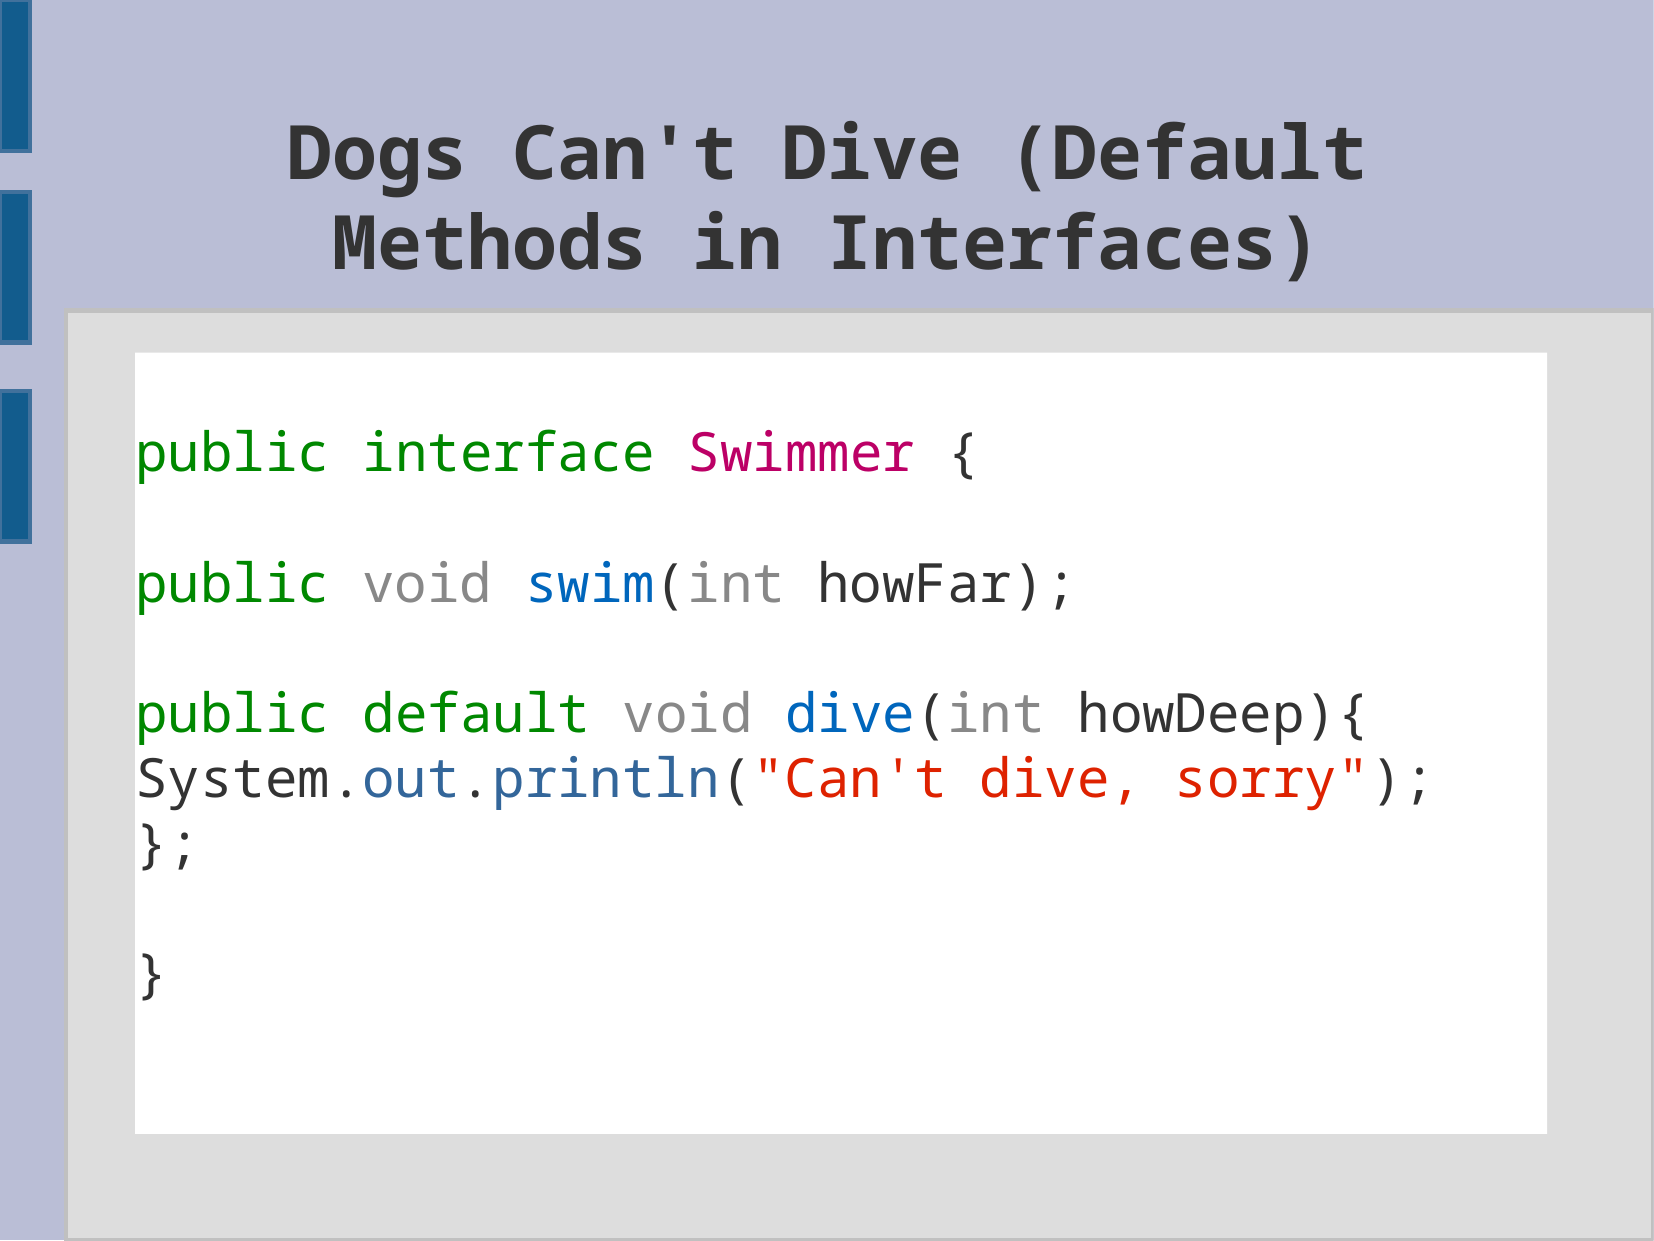

# Dogs Can't Dive (Default Methods in Interfaces)
public interface Swimmer {
public void swim(int howFar);
public default void dive(int howDeep){
System.out.println("Can't dive, sorry");
};
}